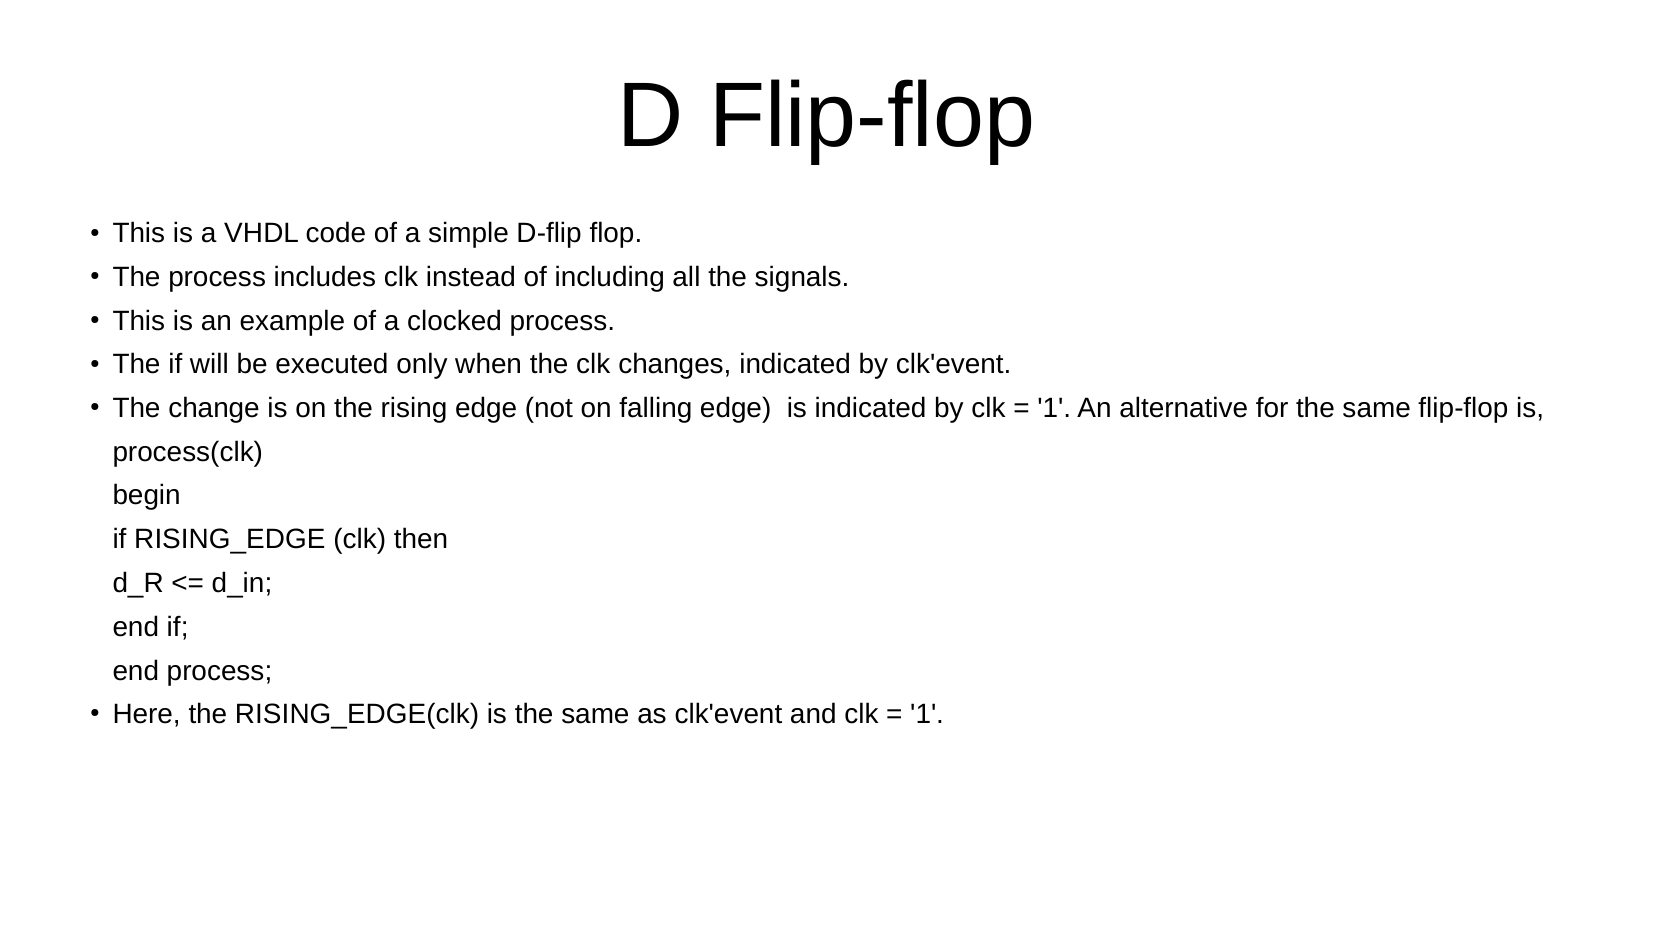

# D Flip-flop
This is a VHDL code of a simple D-flip flop.
The process includes clk instead of including all the signals.
This is an example of a clocked process.
The if will be executed only when the clk changes, indicated by clk'event.
The change is on the rising edge (not on falling edge) is indicated by clk = '1'. An alternative for the same flip-flop is,
process(clk)
begin
if RISING_EDGE (clk) then
d_R <= d_in;
end if;
end process;
Here, the RISING_EDGE(clk) is the same as clk'event and clk = '1'.